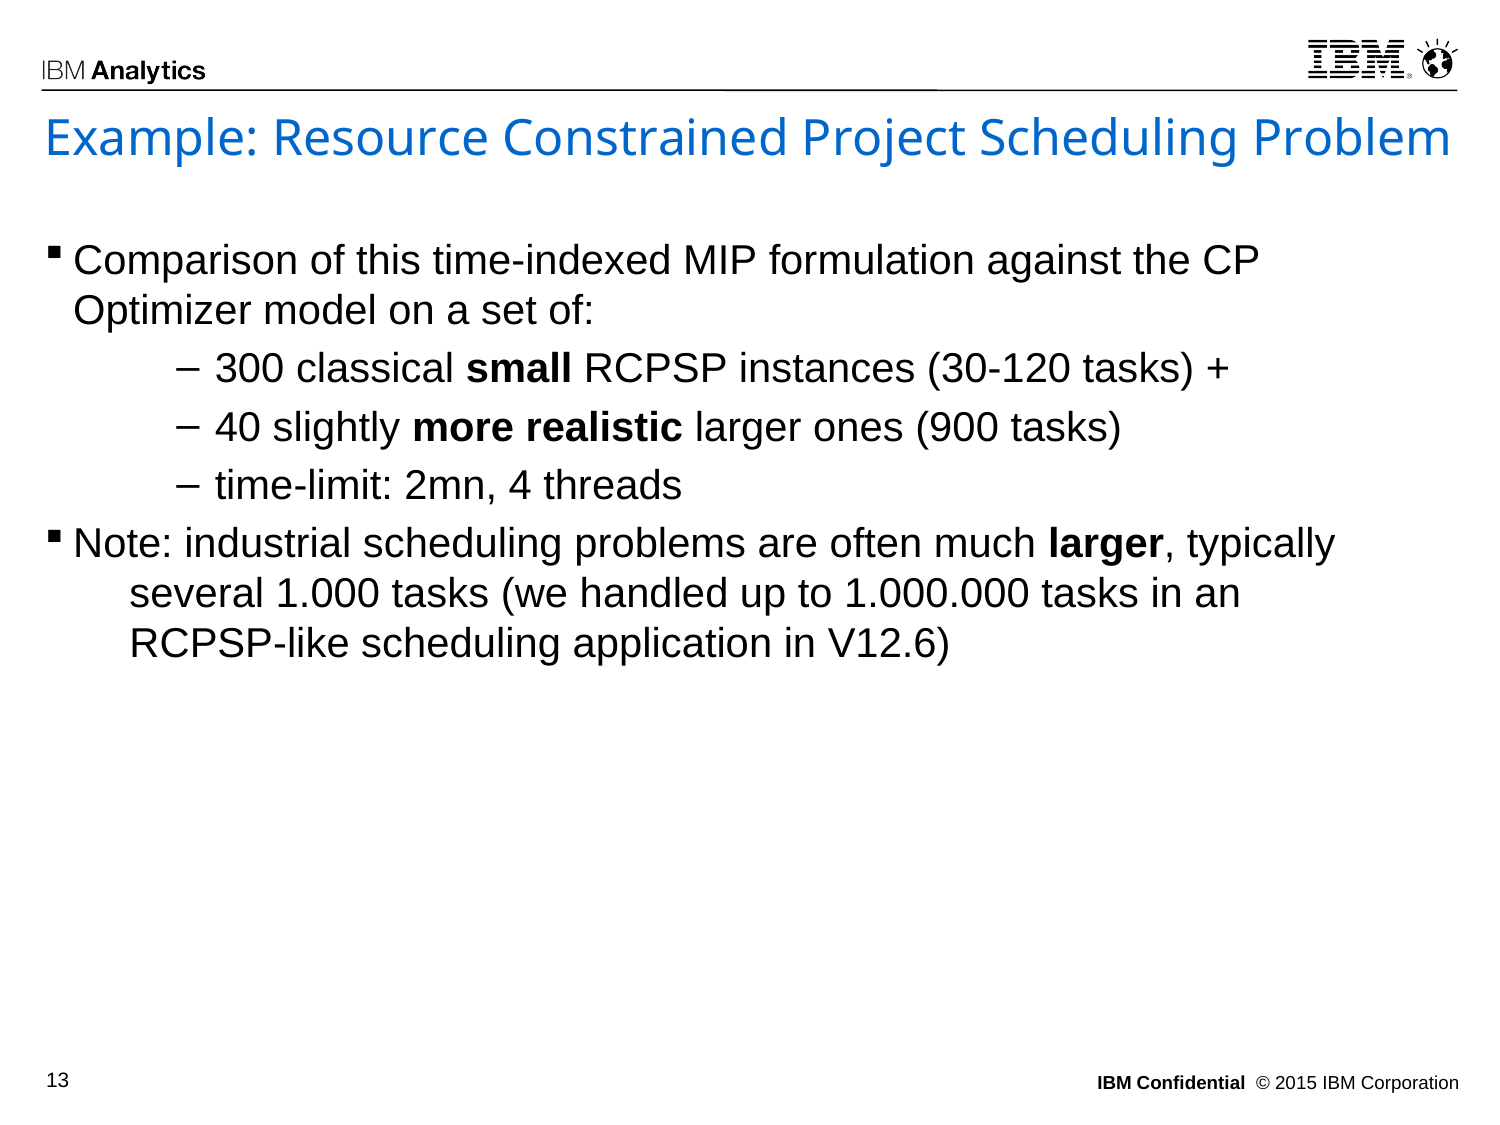

# Example: Resource Constrained Project Scheduling Problem
Comparison of this time-indexed MIP formulation against the CP Optimizer model on a set of:
 300 classical small RCPSP instances (30-120 tasks) +
 40 slightly more realistic larger ones (900 tasks)
 time-limit: 2mn, 4 threads
Note: industrial scheduling problems are often much larger, typically several 1.000 tasks (we handled up to 1.000.000 tasks in an RCPSP-like scheduling application in V12.6)